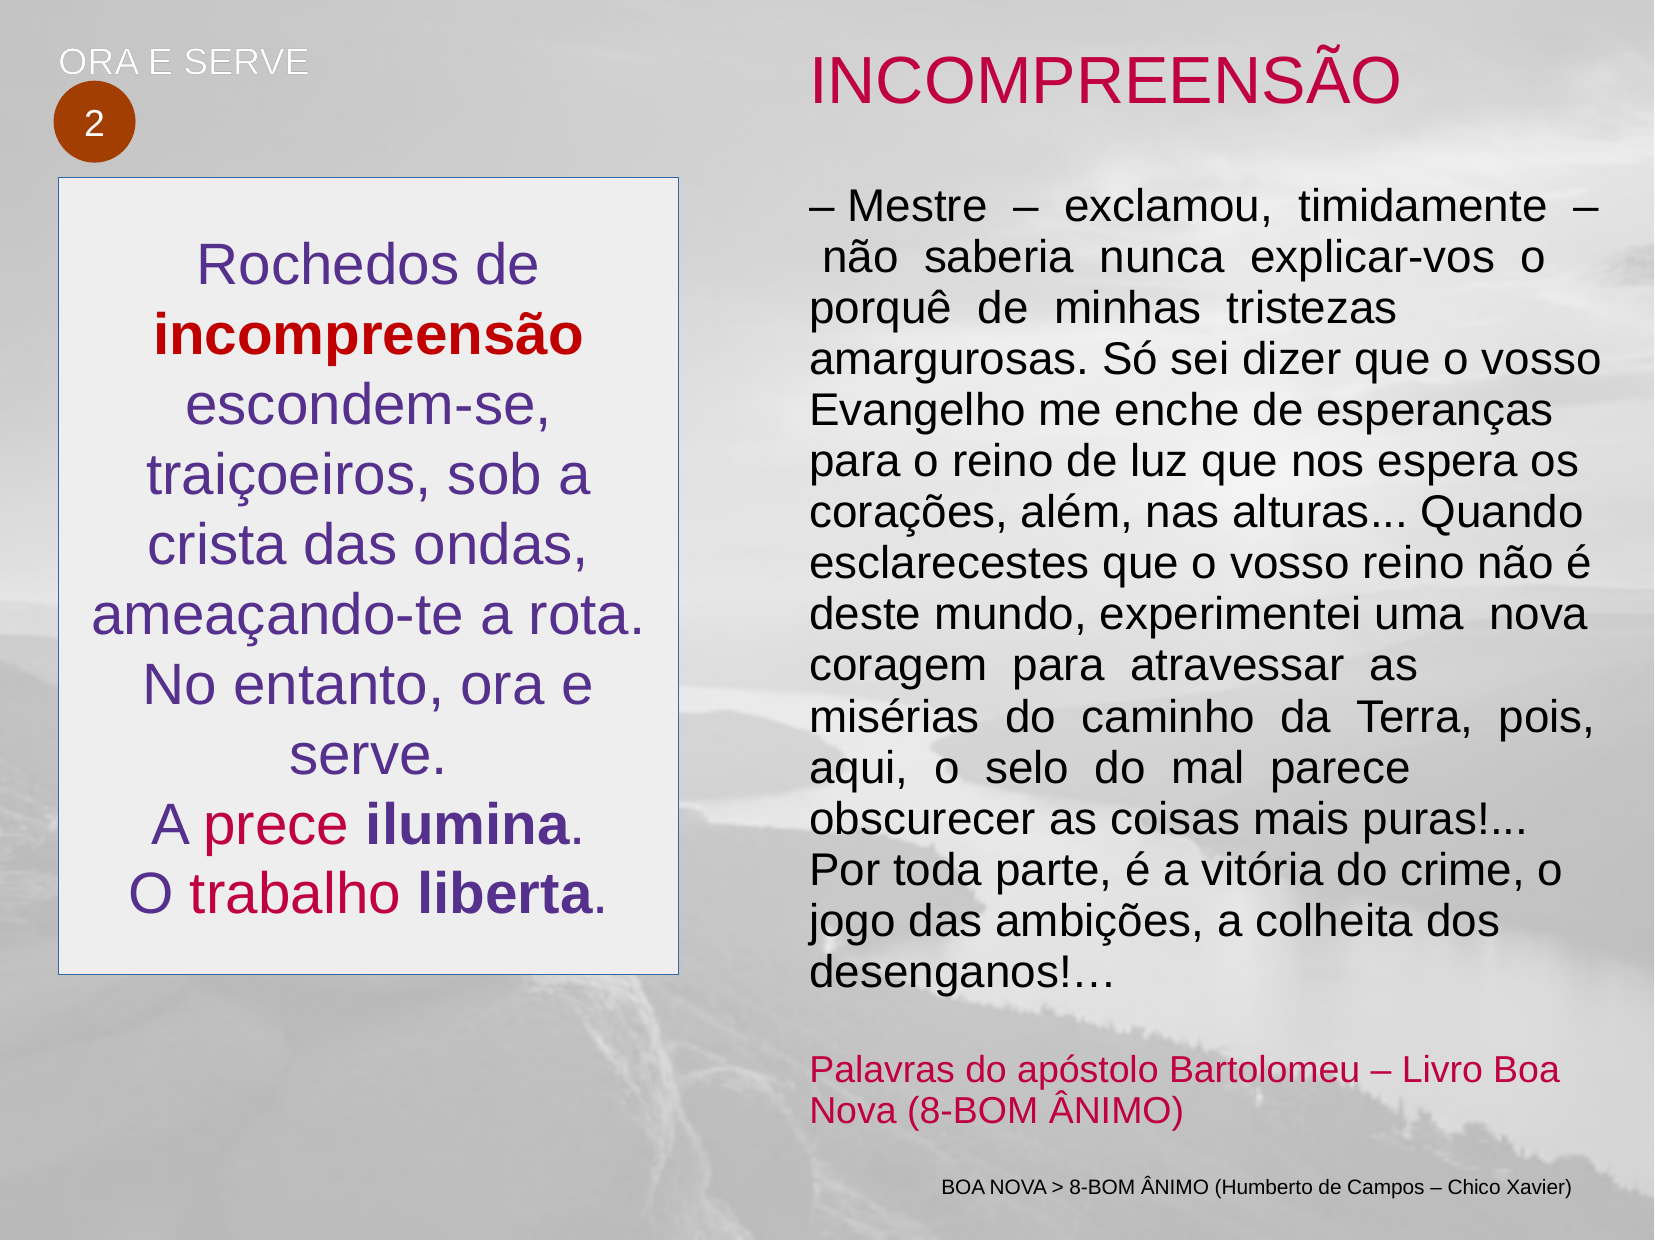

ORA E SERVE
INCOMPREENSÃO
2
– Mestre – exclamou, timidamente – não saberia nunca explicar-vos o porquê de minhas tristezas amargurosas. Só sei dizer que o vosso Evangelho me enche de esperanças para o reino de luz que nos espera os corações, além, nas alturas... Quando esclarecestes que o vosso reino não é deste mundo, experimentei uma nova coragem para atravessar as misérias do caminho da Terra, pois, aqui, o selo do mal parece obscurecer as coisas mais puras!... Por toda parte, é a vitória do crime, o jogo das ambições, a colheita dos desenganos!…
Palavras do apóstolo Bartolomeu – Livro Boa Nova (8-BOM ÂNIMO)
Rochedos de incompreensão escondem-se, traiçoeiros, sob a crista das ondas, ameaçando-te a rota.
No entanto, ora e serve.
A prece ilumina.
O trabalho liberta.
BOA NOVA > 8-BOM ÂNIMO (Humberto de Campos – Chico Xavier)